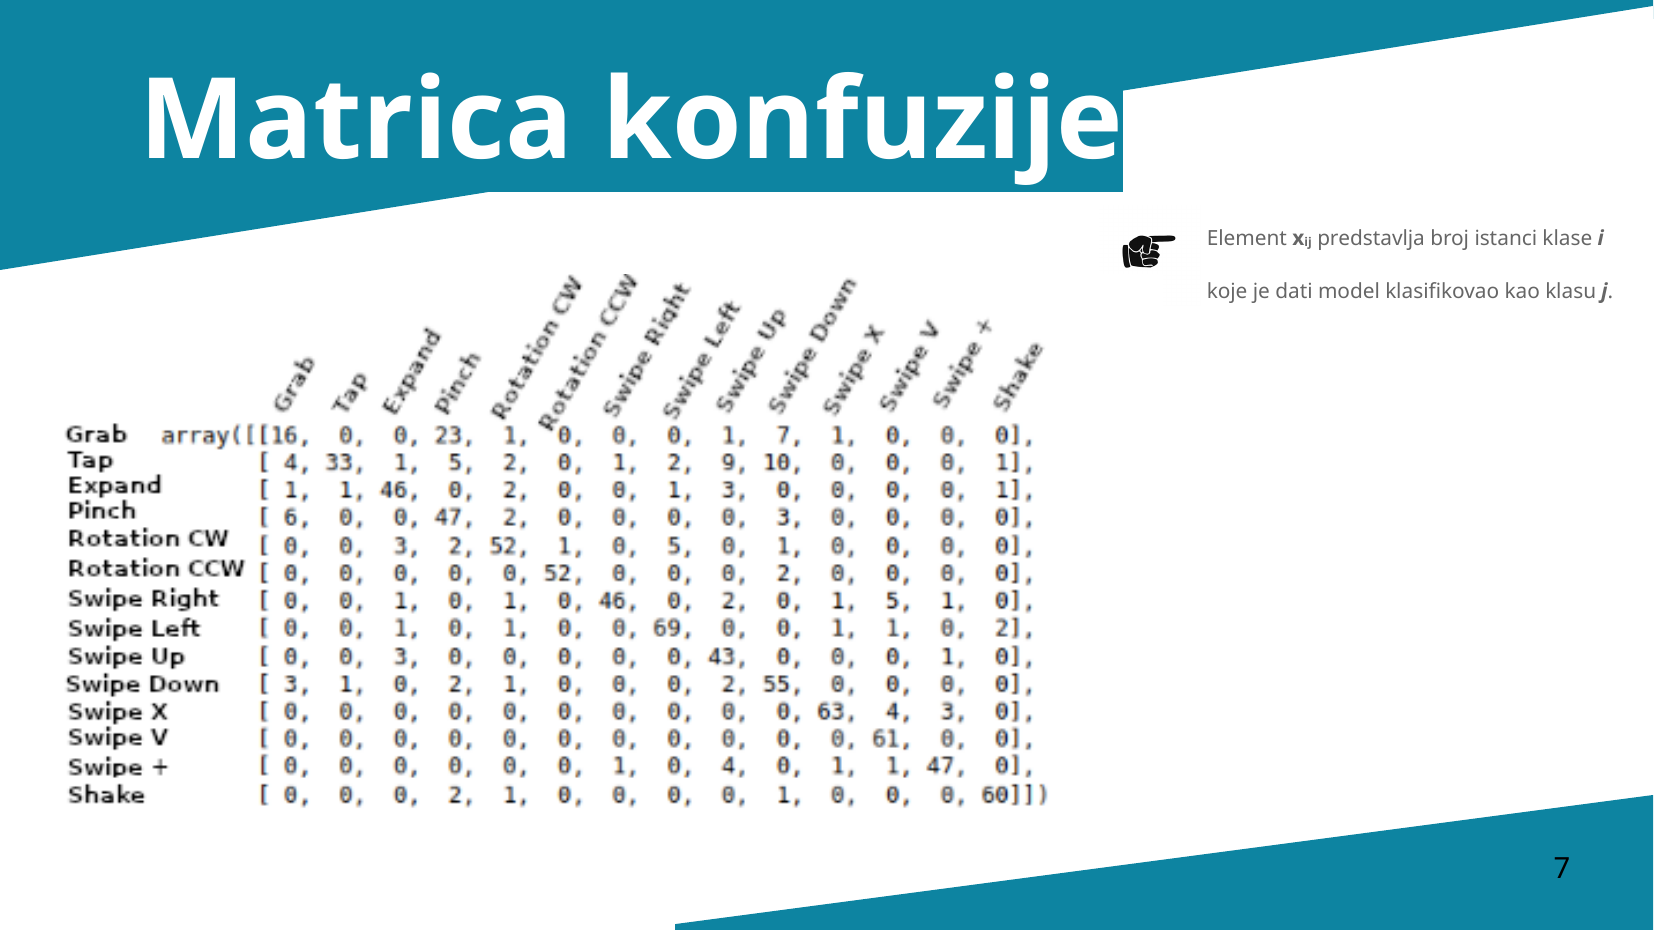

# Matrica konfuzije
Element xij predstavlja broj istanci klase i
koje je dati model klasifikovao kao klasu j.
7